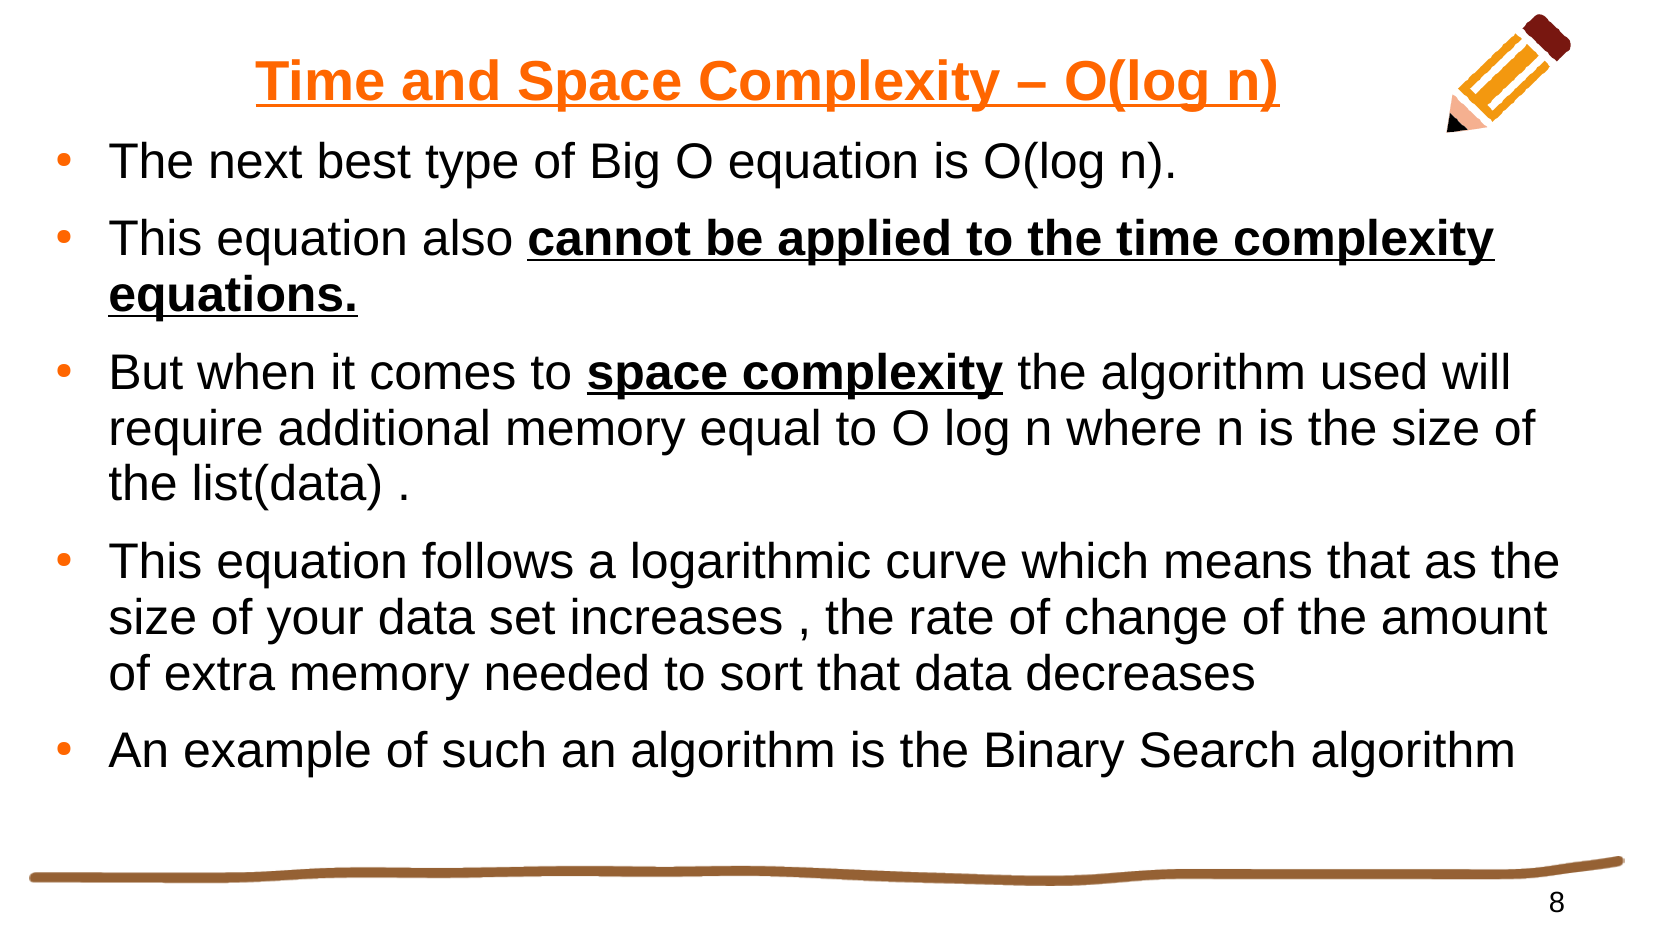

# Time and Space Complexity – O(log n)
The next best type of Big O equation is O(log n).
This equation also cannot be applied to the time complexity equations.
But when it comes to space complexity the algorithm used will require additional memory equal to O log n where n is the size of the list(data) .
This equation follows a logarithmic curve which means that as the size of your data set increases , the rate of change of the amount of extra memory needed to sort that data decreases
An example of such an algorithm is the Binary Search algorithm
8